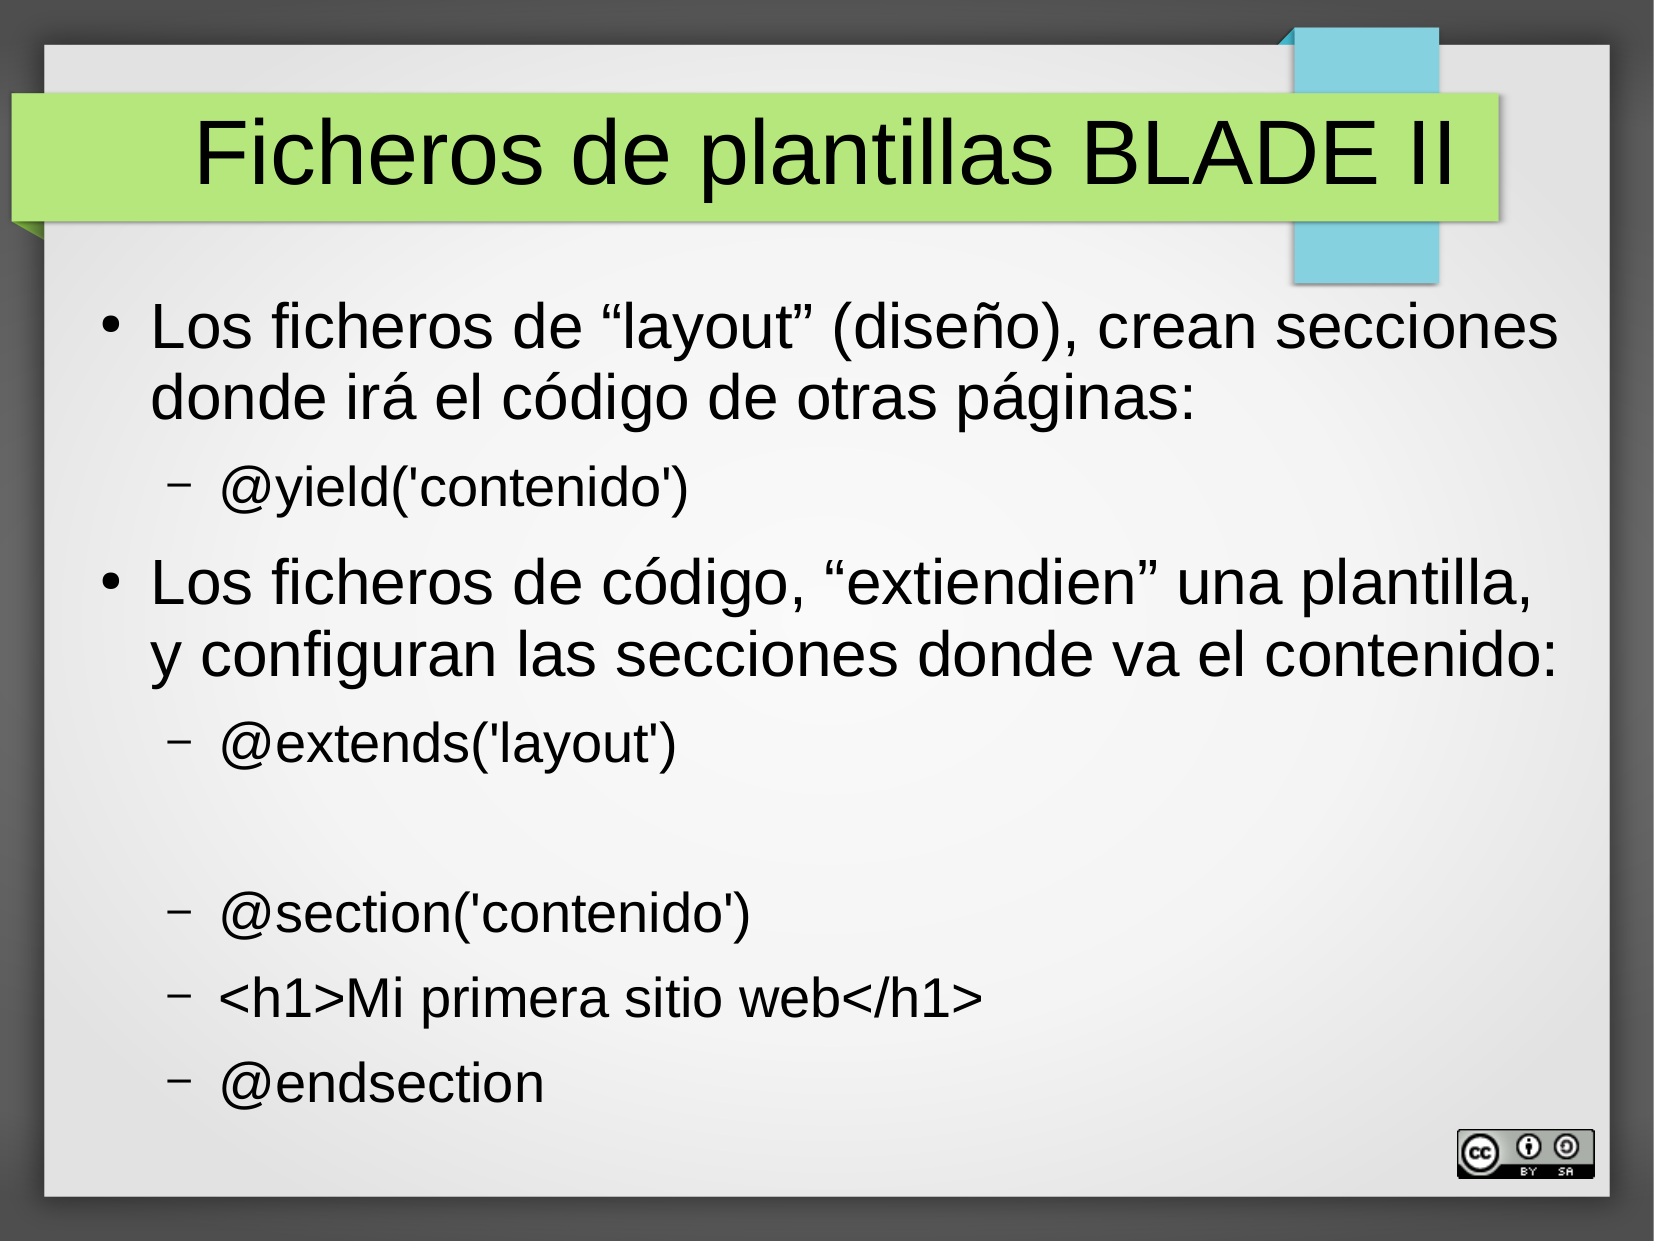

# Ficheros de plantillas BLADE II
Los ficheros de “layout” (diseño), crean secciones donde irá el código de otras páginas:
@yield('contenido')
Los ficheros de código, “extiendien” una plantilla, y configuran las secciones donde va el contenido:
@extends('layout')
@section('contenido')
<h1>Mi primera sitio web</h1>
@endsection